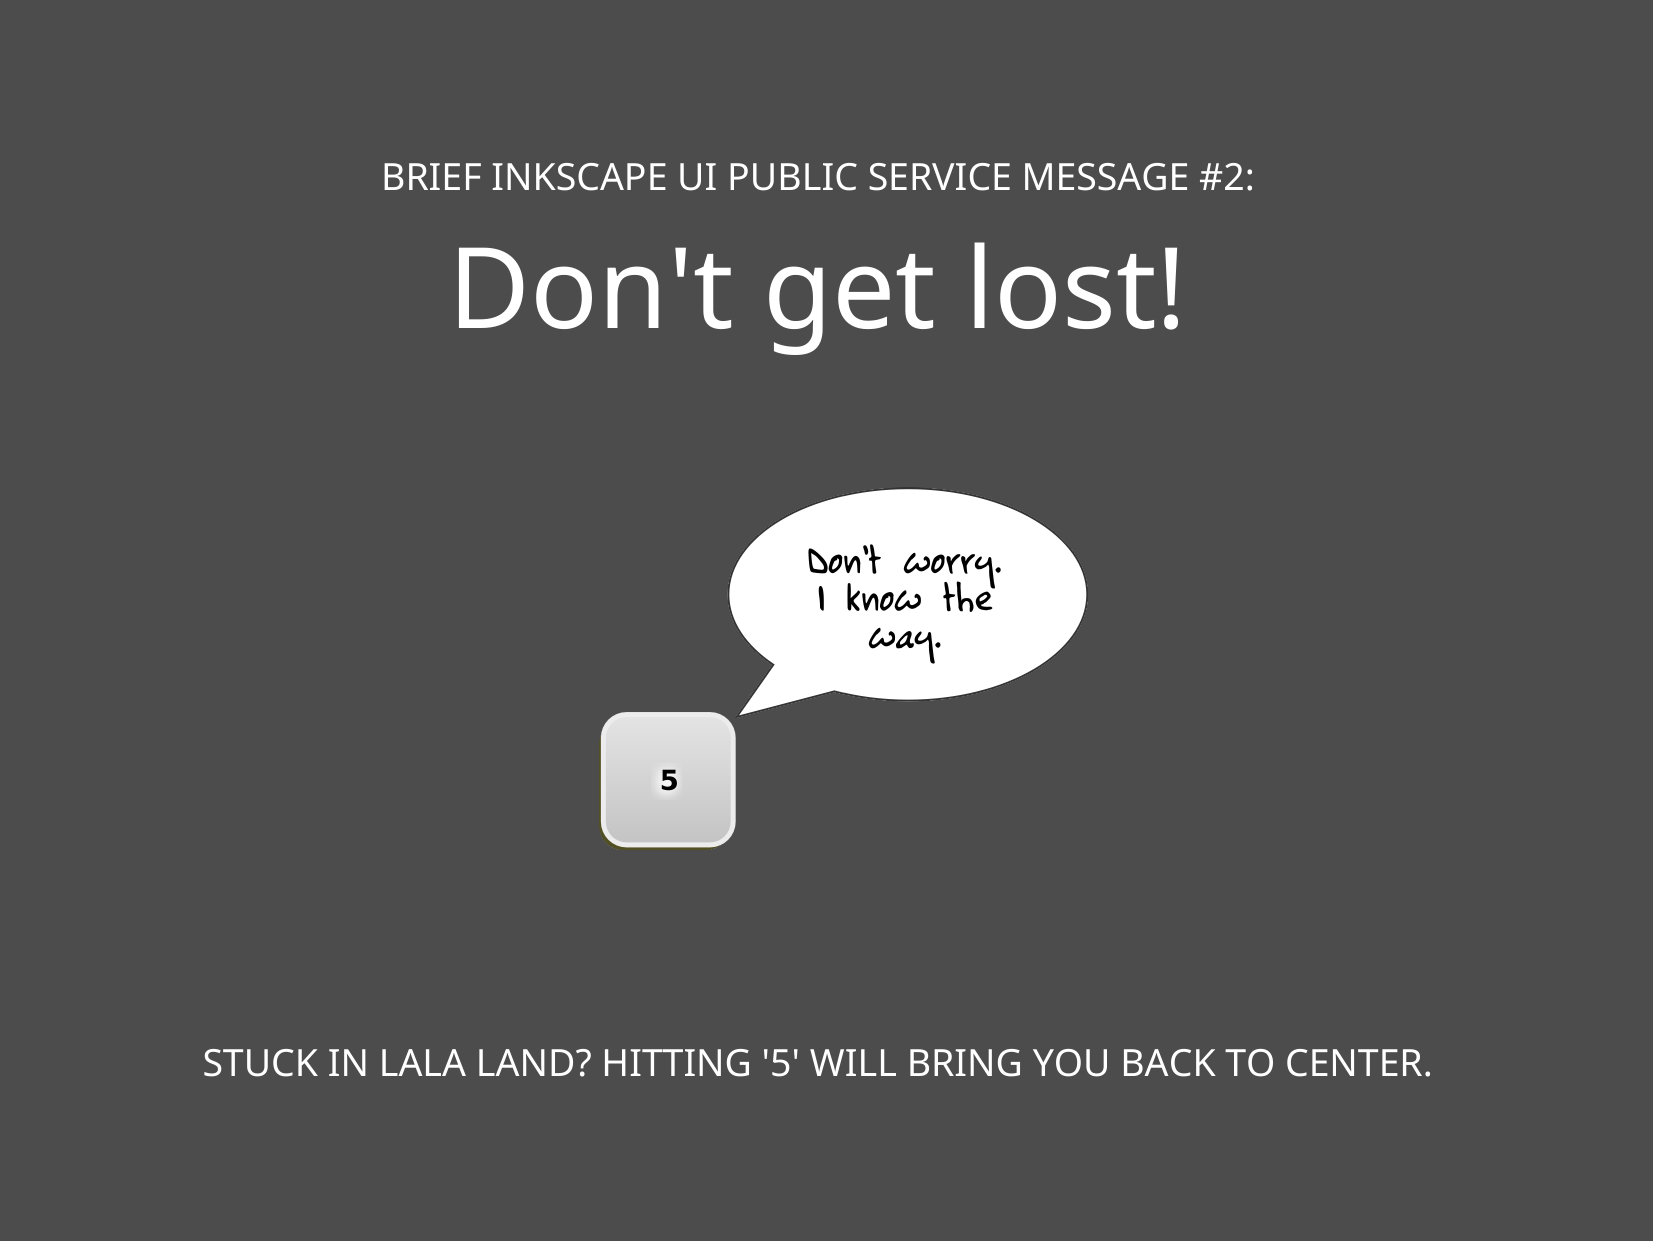

BRIEF INKSCAPE UI PUBLIC SERVICE MESSAGE #2:
# Don't get lost!
STUCK IN LALA LAND? HITTING '5' WILL BRING YOU BACK TO CENTER.